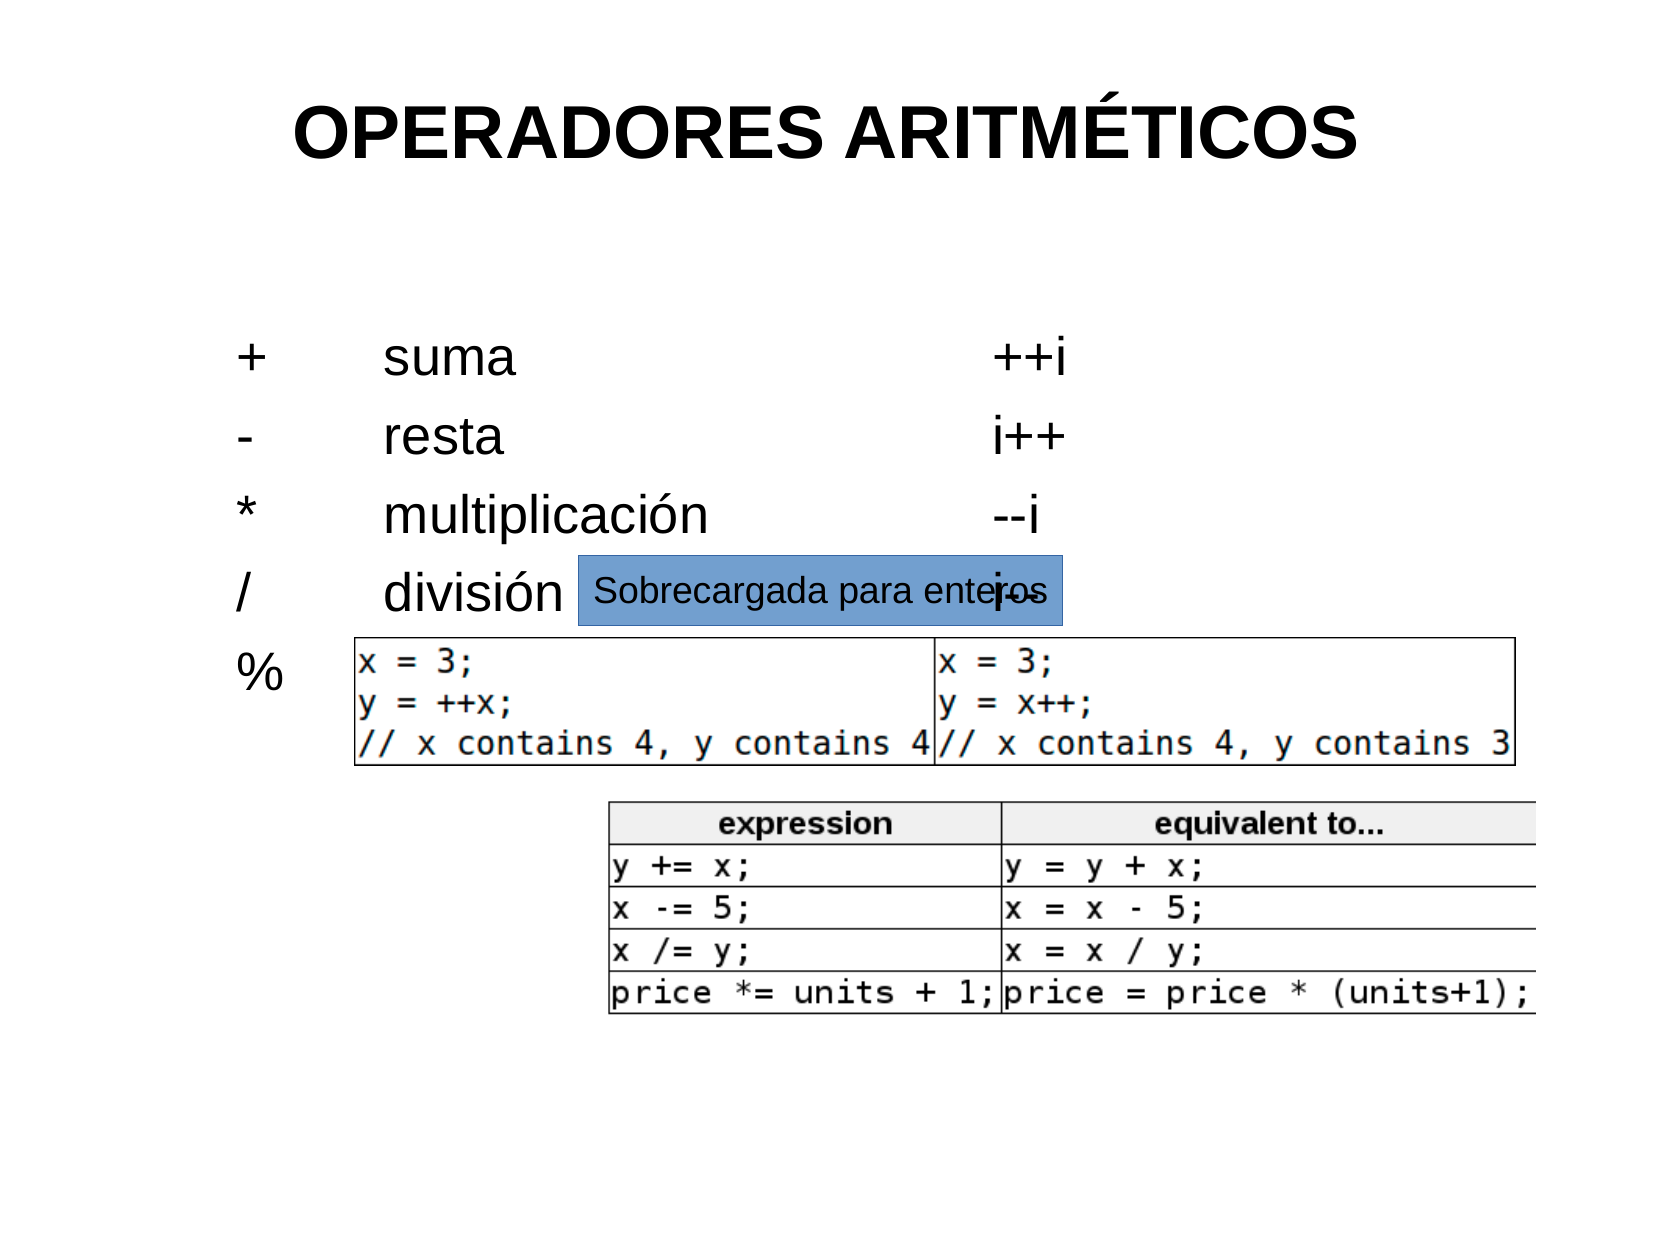

# OPERADORES ARITMÉTICOS
+		suma
-		resta
*		multiplicación
/		división
%		módulo
++i
i++
--i
i--
+=
-=
*=
/=
Sobrecargada para enteros